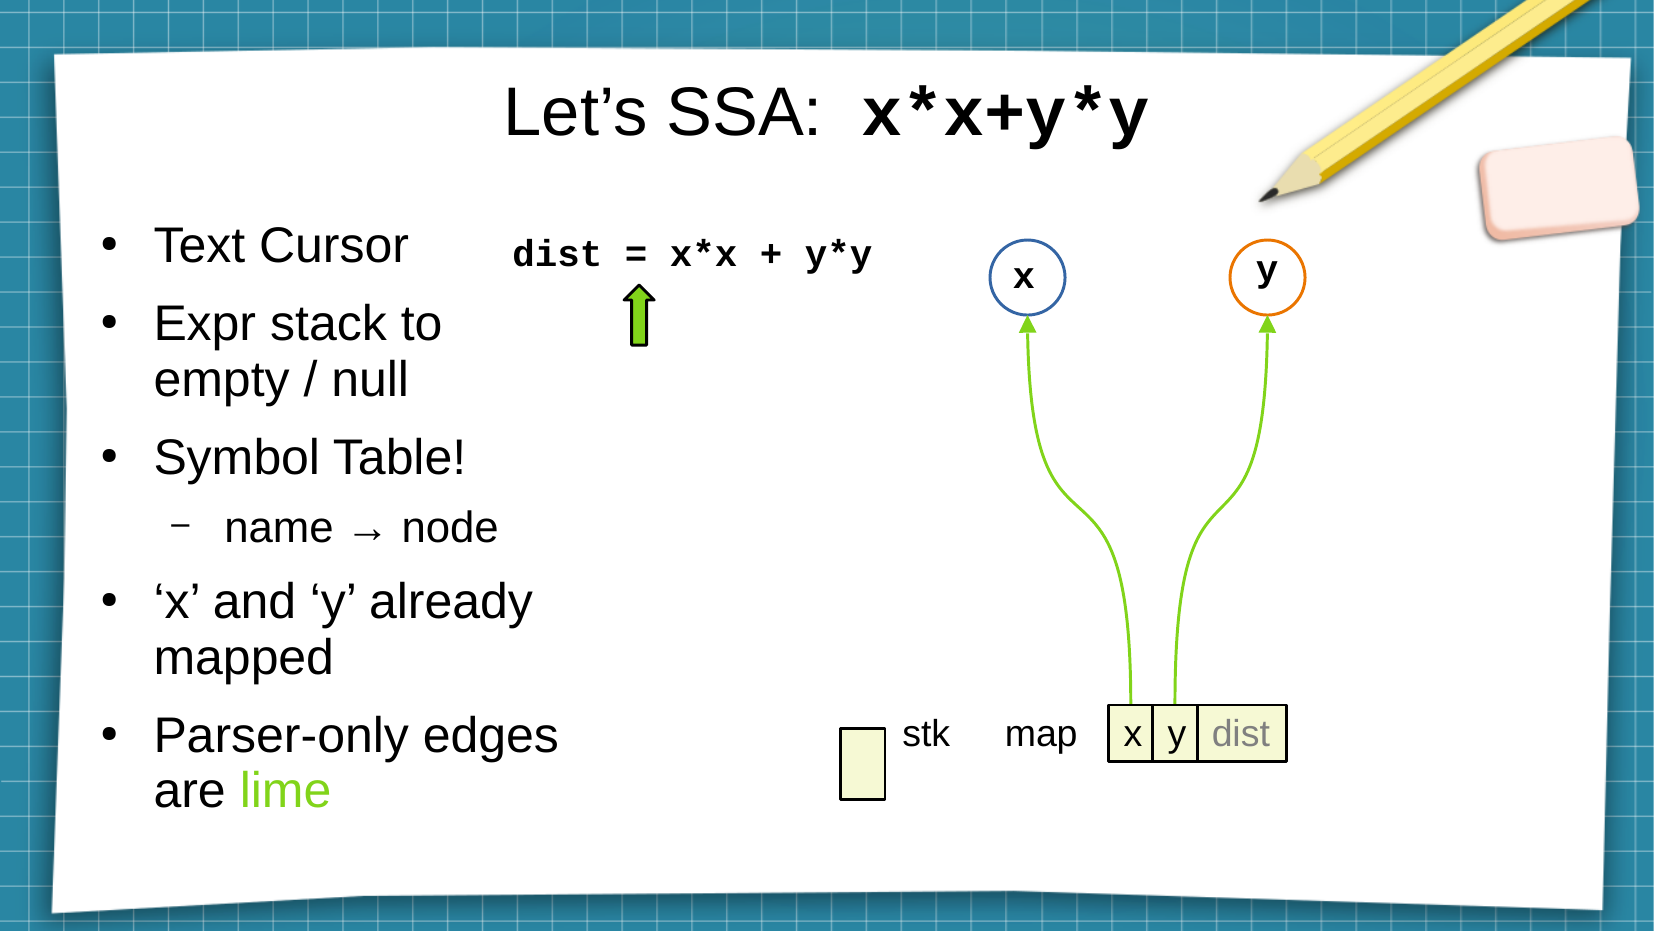

# Let’s SSA: x*x+y*y
Text Cursor
Expr stack to empty / null
Symbol Table!
name → node
‘x’ and ‘y’ already mapped
Parser-only edges are lime
dist = x*x + y*y
y
x
stk
x
y
dist
map